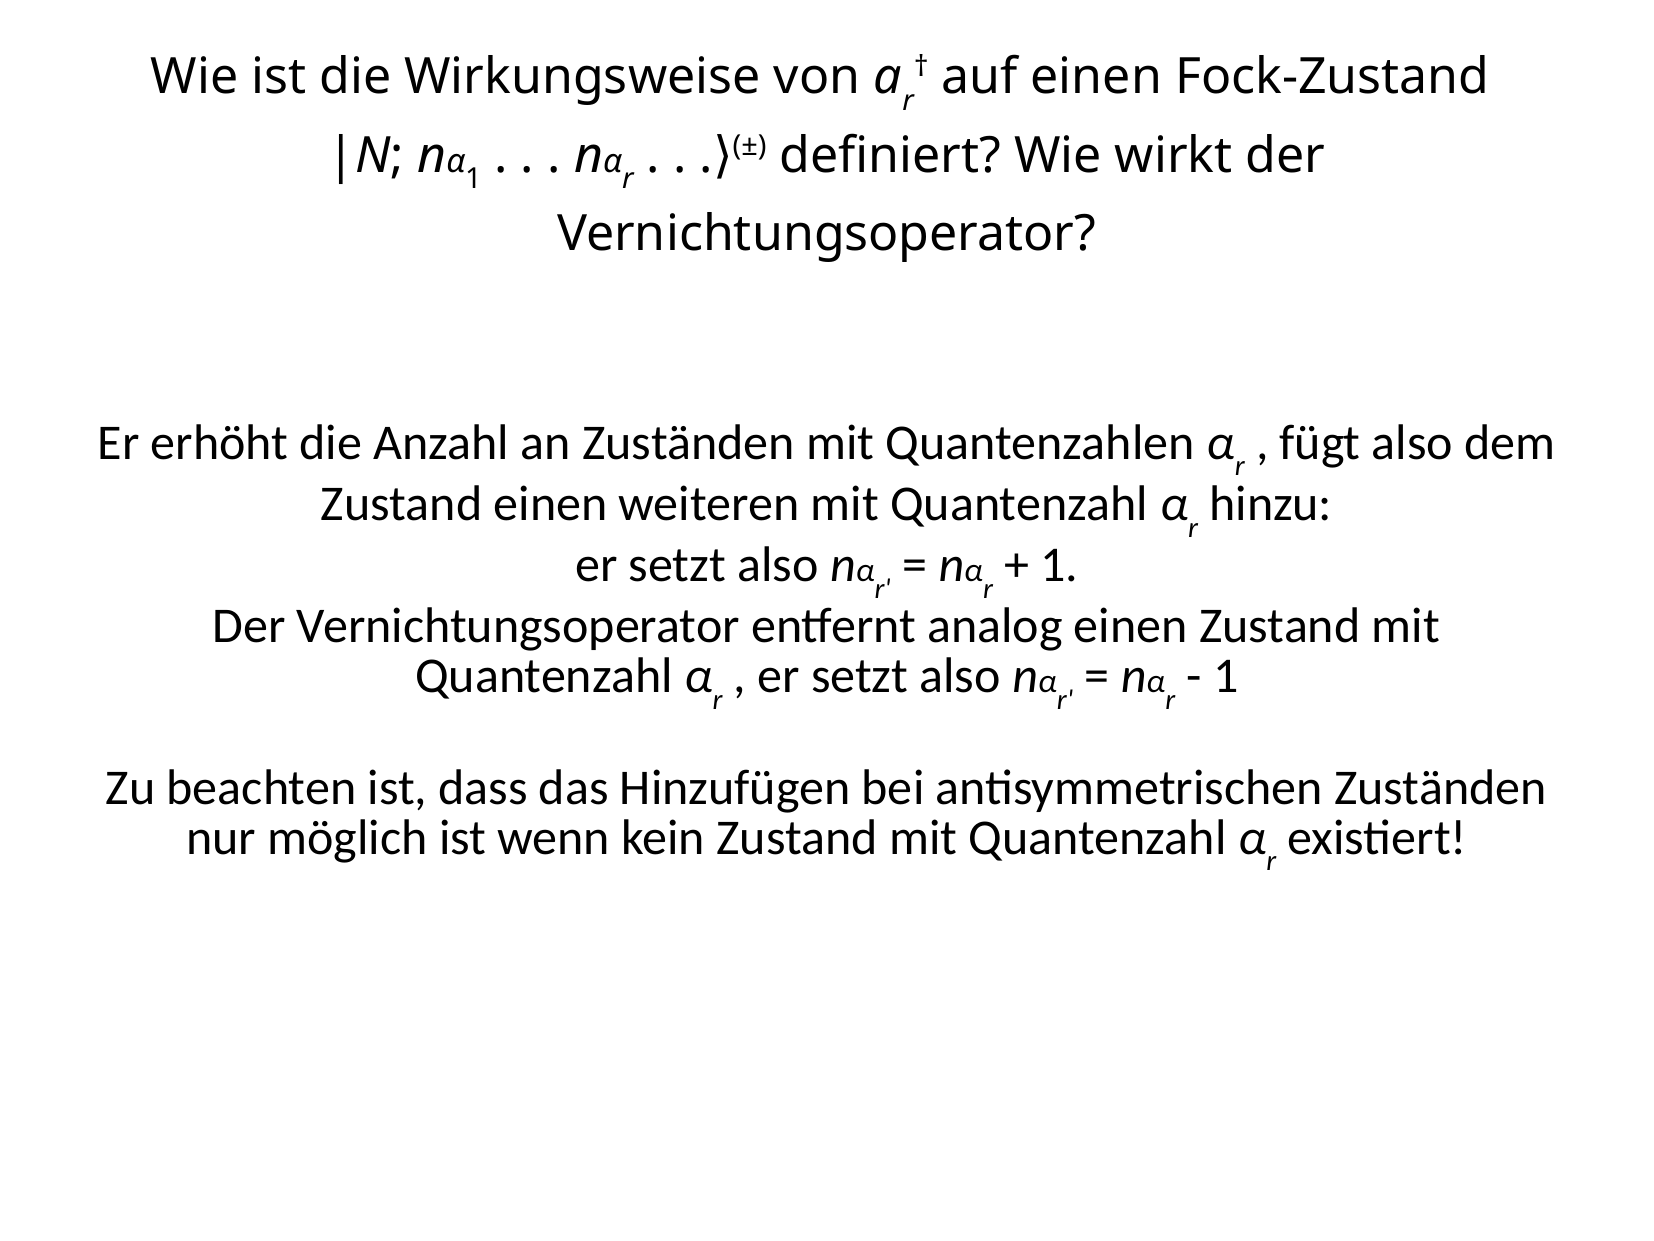

# Wie ist die Wirkungsweise von ar† auf einen Fock-Zustand |N; nα1 . . . nαr . . .⟩(±) definiert? Wie wirkt der Vernichtungsoperator?
Er erhöht die Anzahl an Zuständen mit Quantenzahlen αr , fügt also dem Zustand einen weiteren mit Quantenzahl αr hinzu:
er setzt also nαr' = nαr + 1.
Der Vernichtungsoperator entfernt analog einen Zustand mit Quantenzahl αr , er setzt also nαr' = nαr - 1
Zu beachten ist, dass das Hinzufügen bei antisymmetrischen Zuständen nur möglich ist wenn kein Zustand mit Quantenzahl αr existiert!